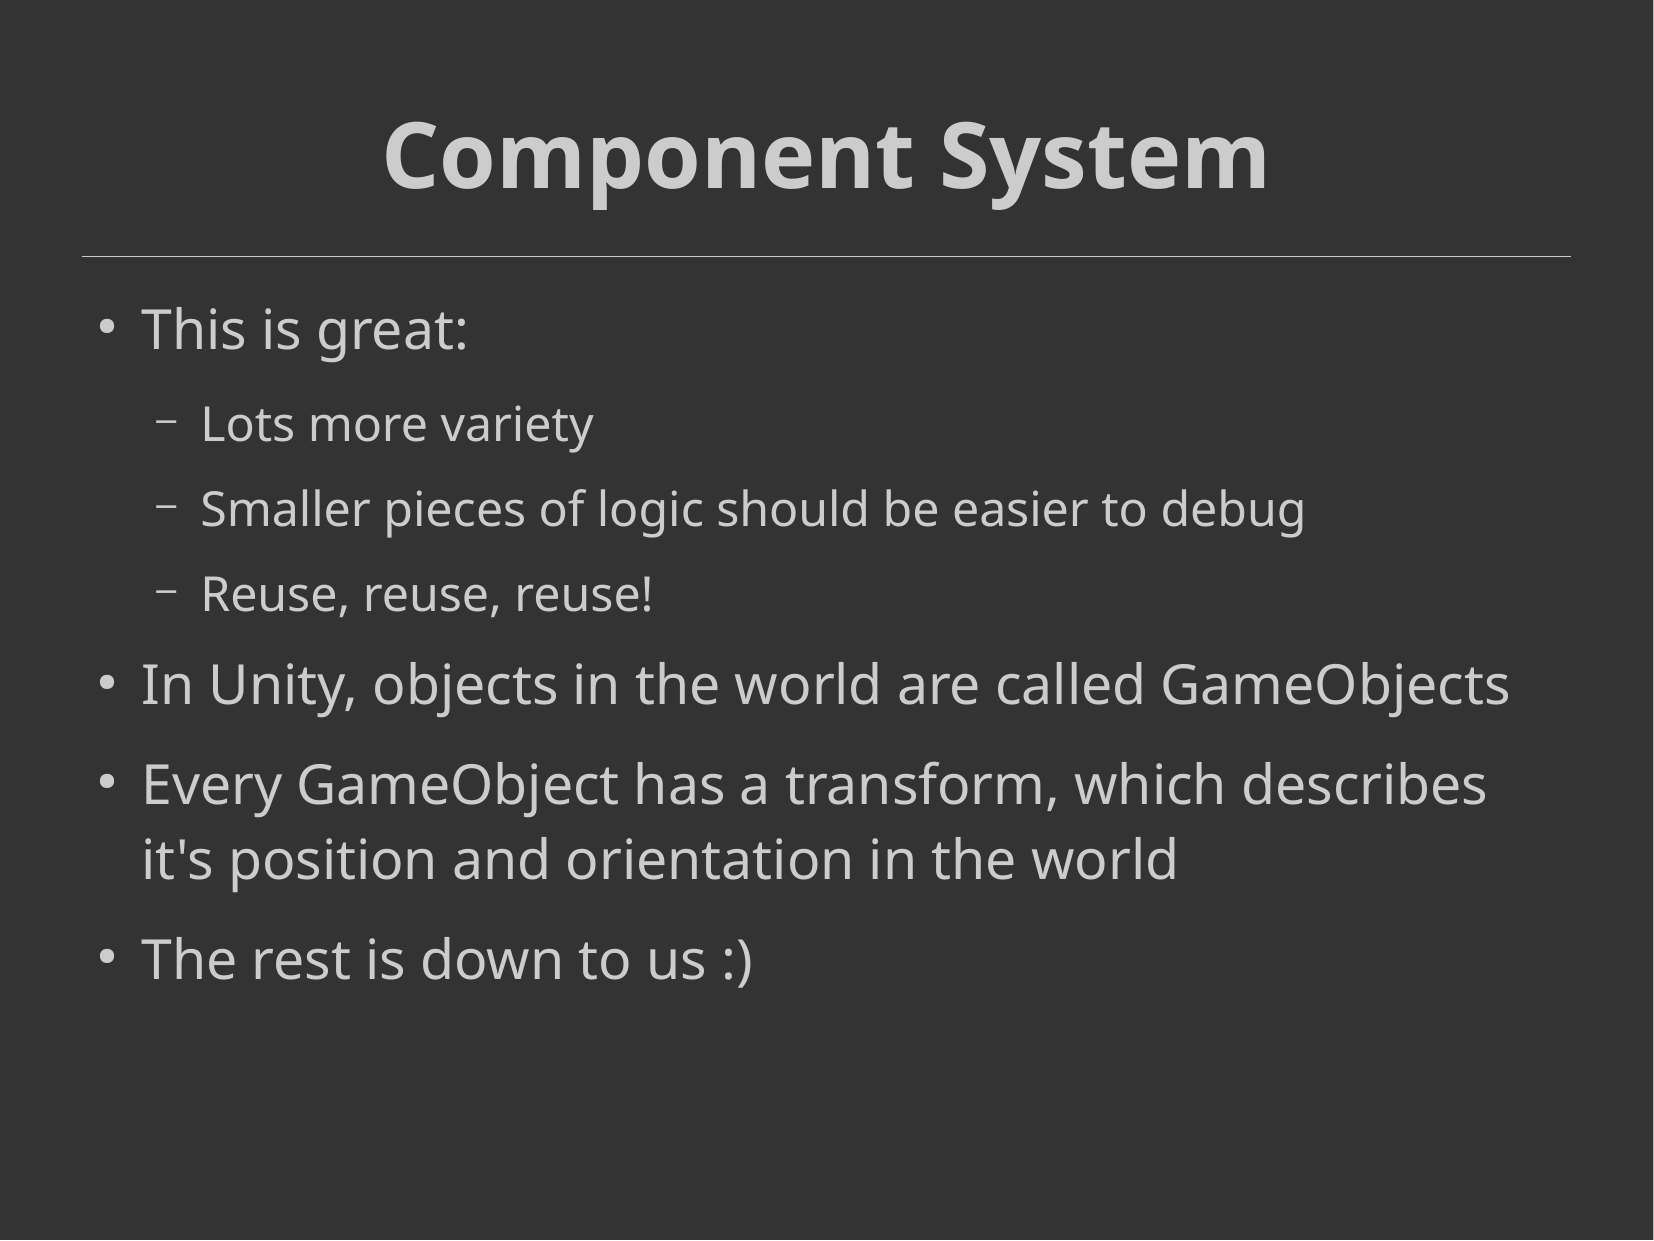

# Component System
This is great:
Lots more variety
Smaller pieces of logic should be easier to debug
Reuse, reuse, reuse!
In Unity, objects in the world are called GameObjects
Every GameObject has a transform, which describes it's position and orientation in the world
The rest is down to us :)